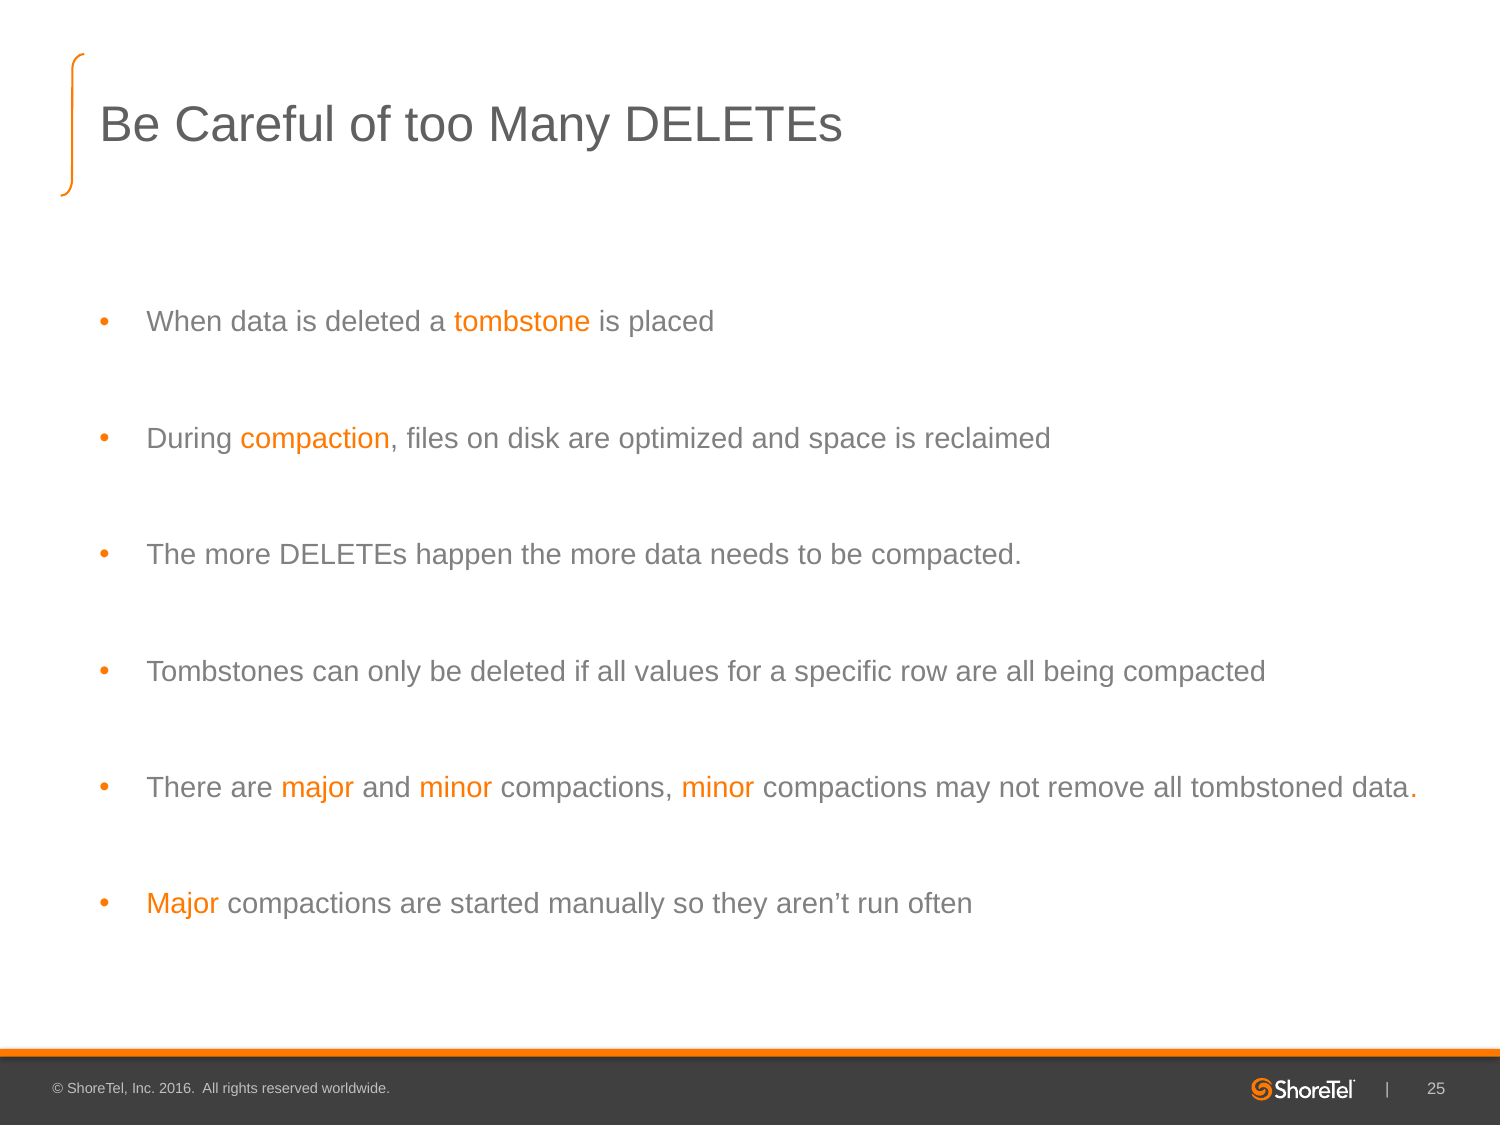

Be Careful of too Many DELETEs
# When data is deleted a tombstone is placed
During compaction, files on disk are optimized and space is reclaimed
The more DELETEs happen the more data needs to be compacted.
Tombstones can only be deleted if all values for a specific row are all being compacted
There are major and minor compactions, minor compactions may not remove all tombstoned data.
Major compactions are started manually so they aren’t run often